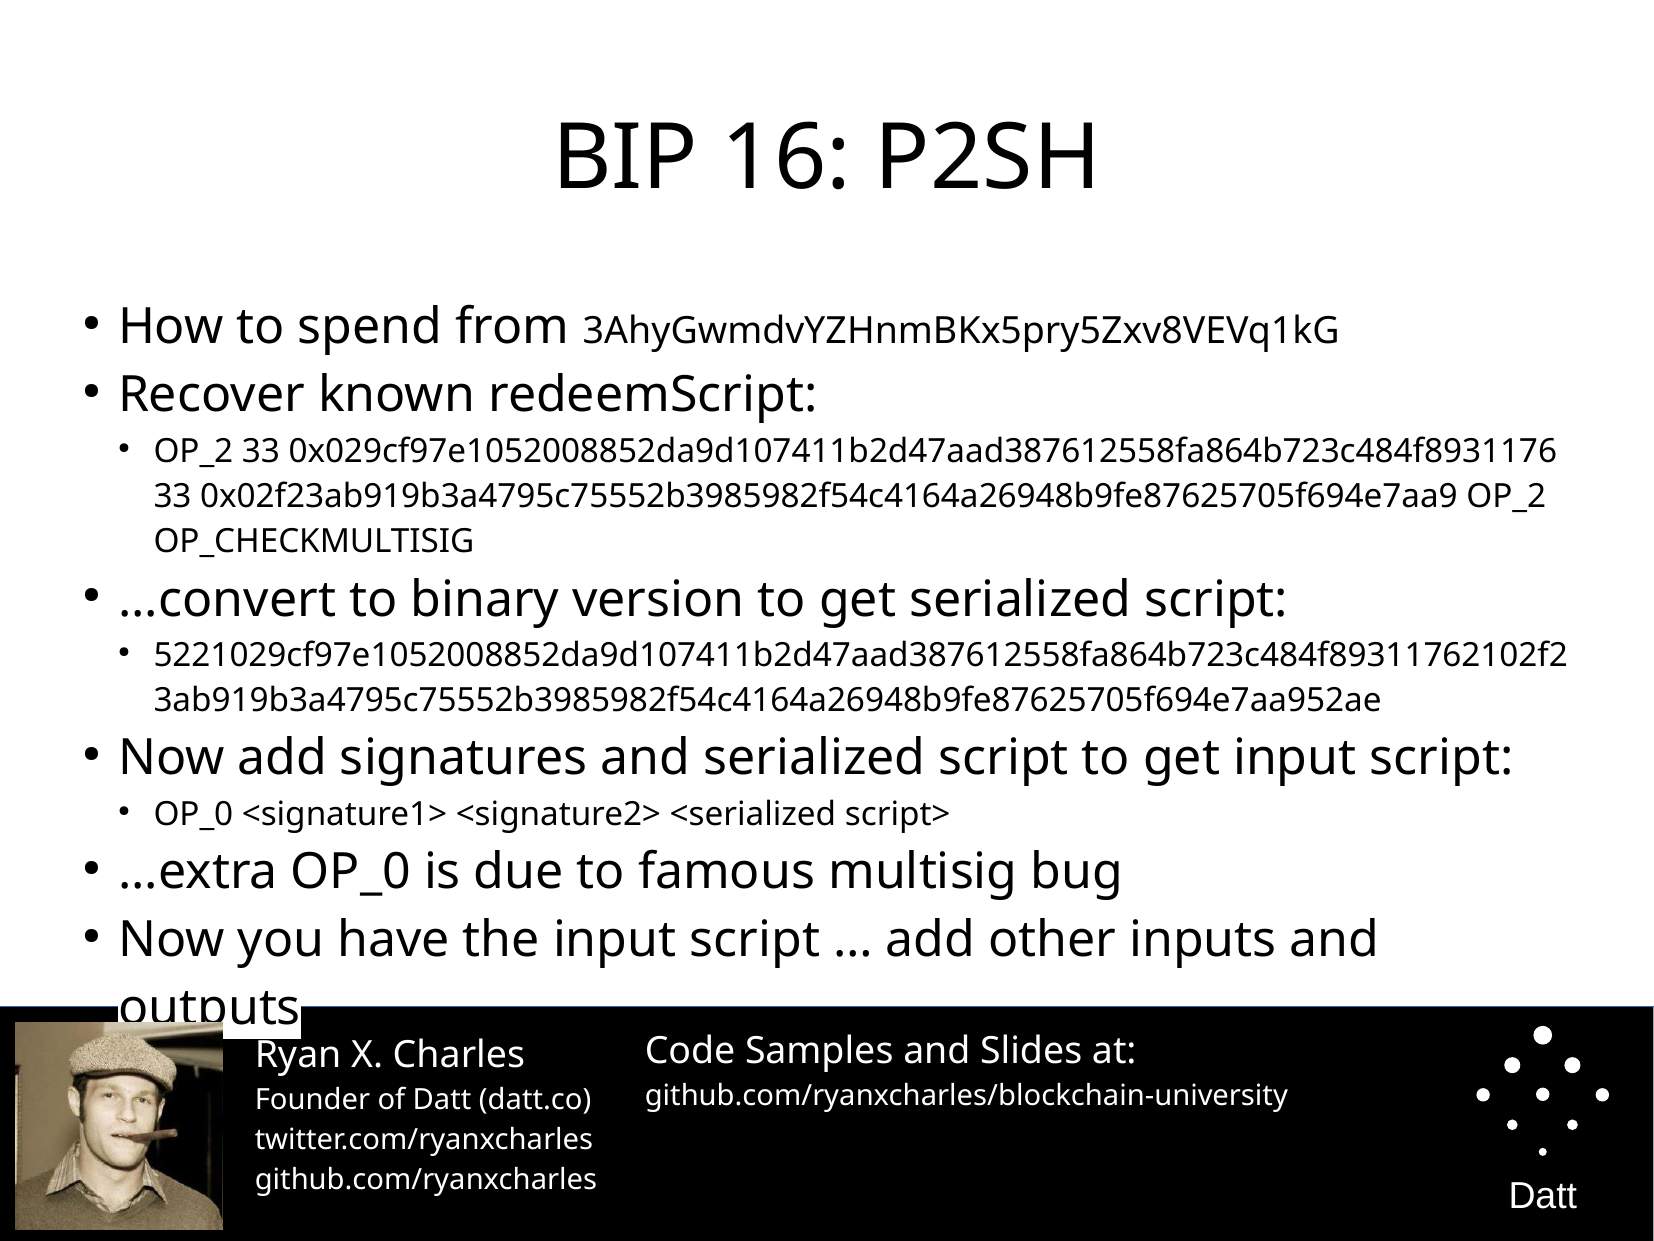

BIP 16: P2SH
# How to spend from 3AhyGwmdvYZHnmBKx5pry5Zxv8VEVq1kG
Recover known redeemScript:
OP_2 33 0x029cf97e1052008852da9d107411b2d47aad387612558fa864b723c484f8931176 33 0x02f23ab919b3a4795c75552b3985982f54c4164a26948b9fe87625705f694e7aa9 OP_2 OP_CHECKMULTISIG
...convert to binary version to get serialized script:
5221029cf97e1052008852da9d107411b2d47aad387612558fa864b723c484f89311762102f23ab919b3a4795c75552b3985982f54c4164a26948b9fe87625705f694e7aa952ae
Now add signatures and serialized script to get input script:
OP_0 <signature1> <signature2> <serialized script>
...extra OP_0 is due to famous multisig bug
Now you have the input script … add other inputs and outputs
Code Samples and Slides at:
github.com/ryanxcharles/blockchain-university
Ryan X. Charles
Founder of Datt (datt.co)
twitter.com/ryanxcharles
github.com/ryanxcharles
Datt